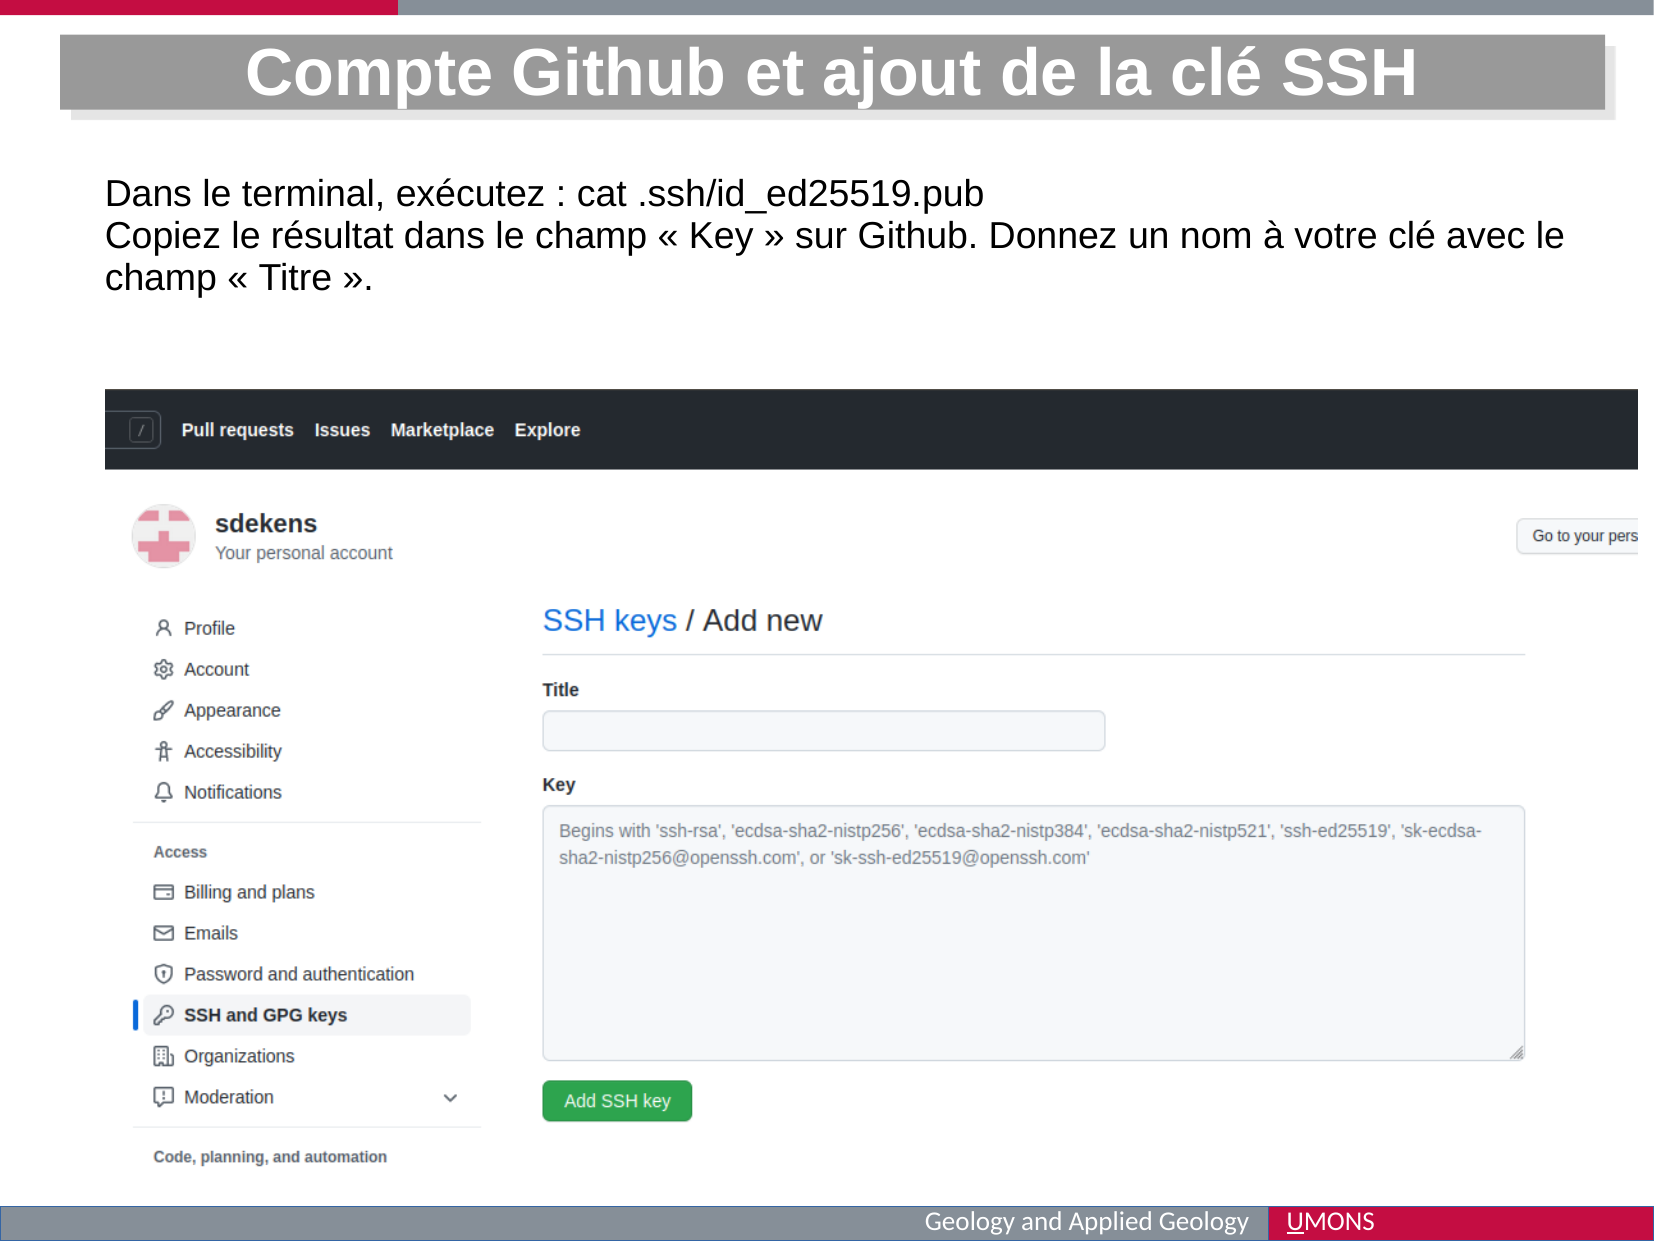

# Compte Github et ajout de la clé SSH
Dans le terminal, exécutez : cat .ssh/id_ed25519.pub
Copiez le résultat dans le champ « Key » sur Github. Donnez un nom à votre clé avec le
champ « Titre ».